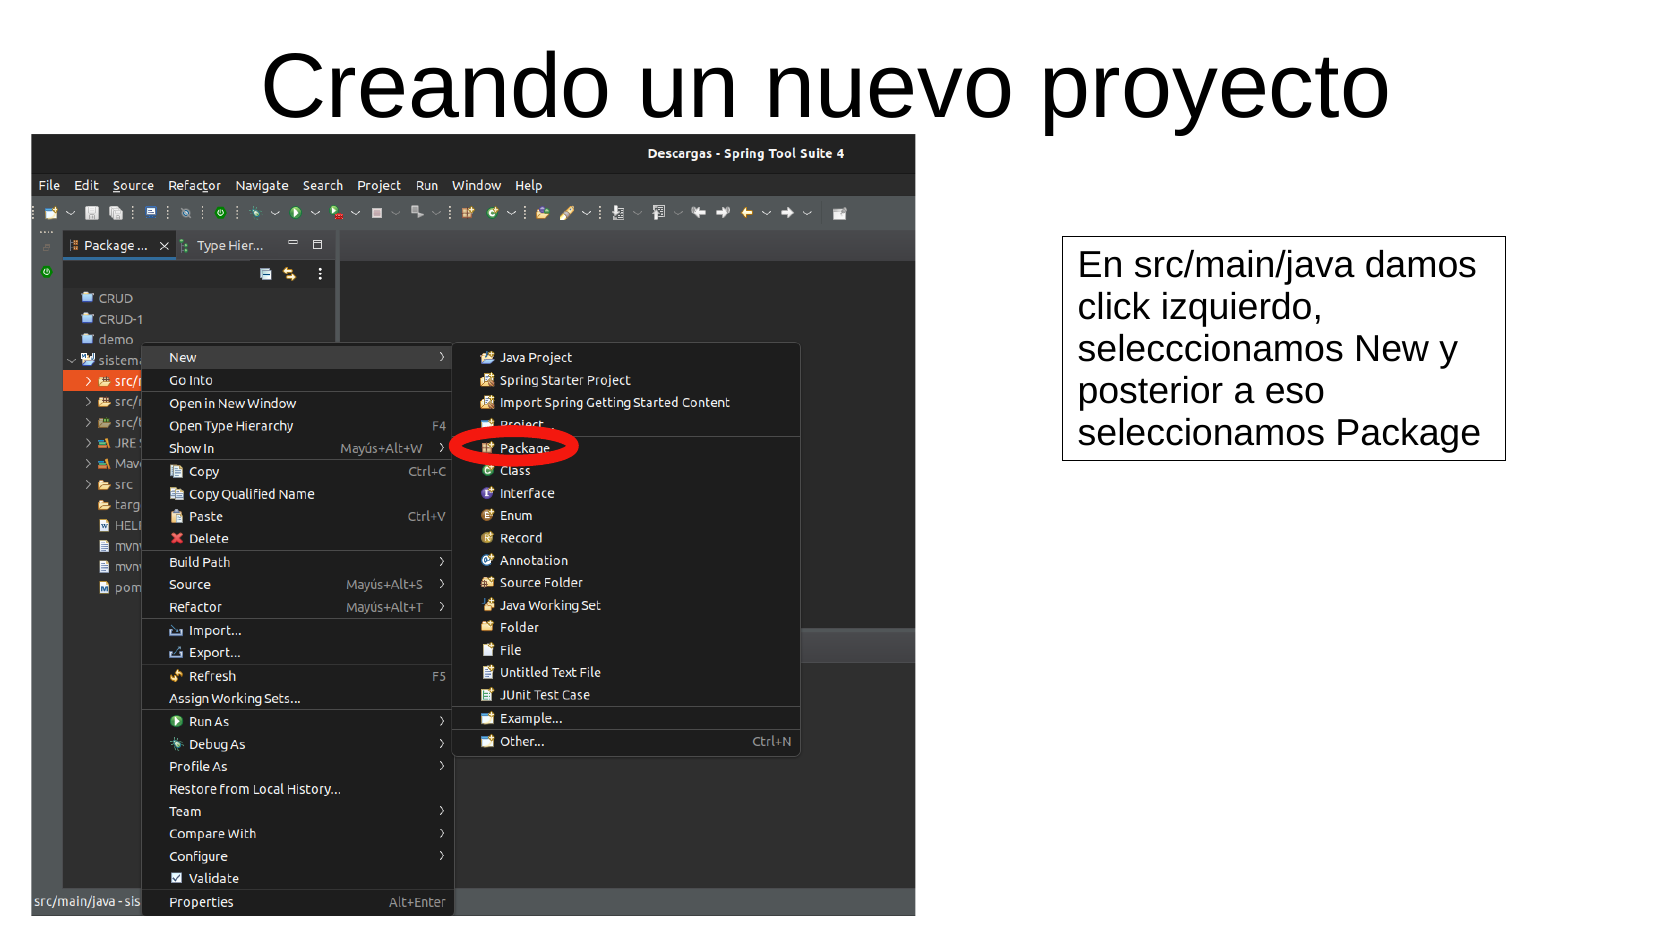

# Creando un nuevo proyecto
En src/main/java damos click izquierdo, selecccionamos New y posterior a eso seleccionamos Package